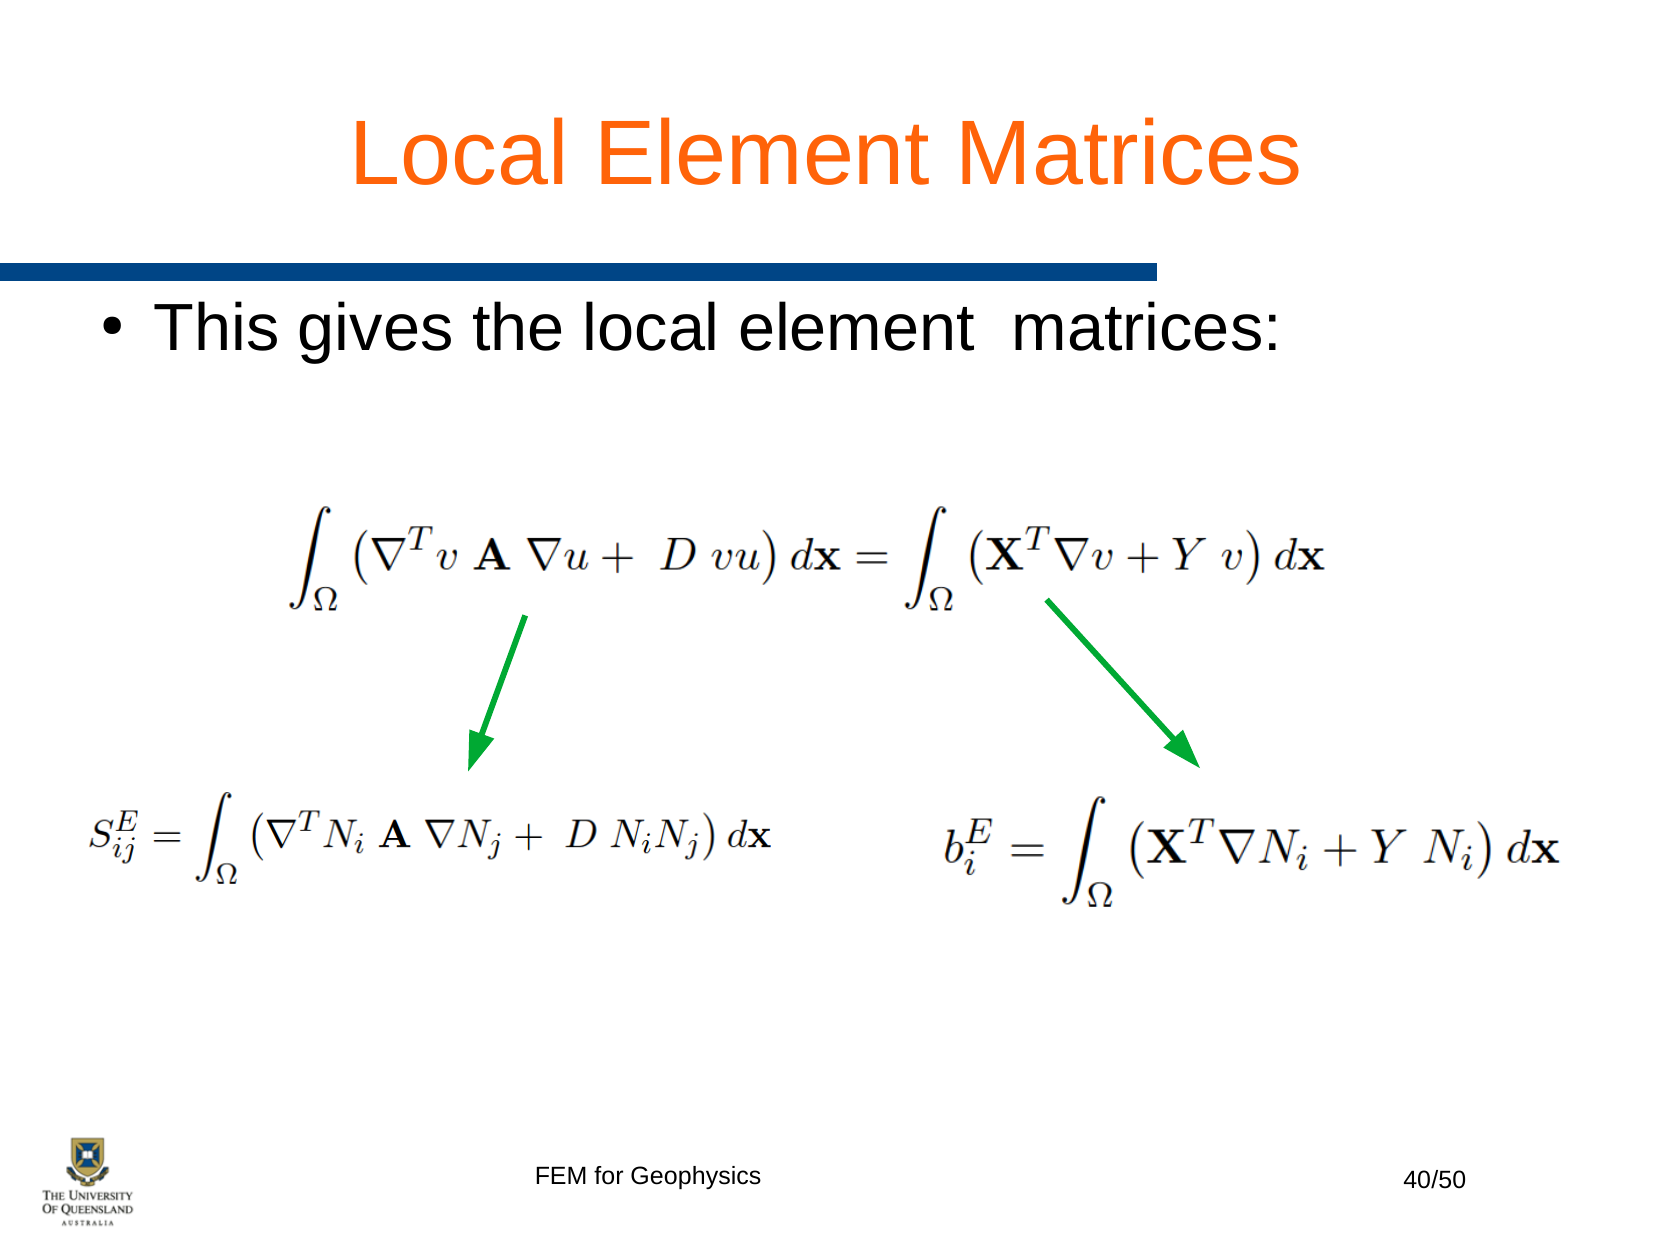

# Local Element Matrices
This gives the local element matrices: